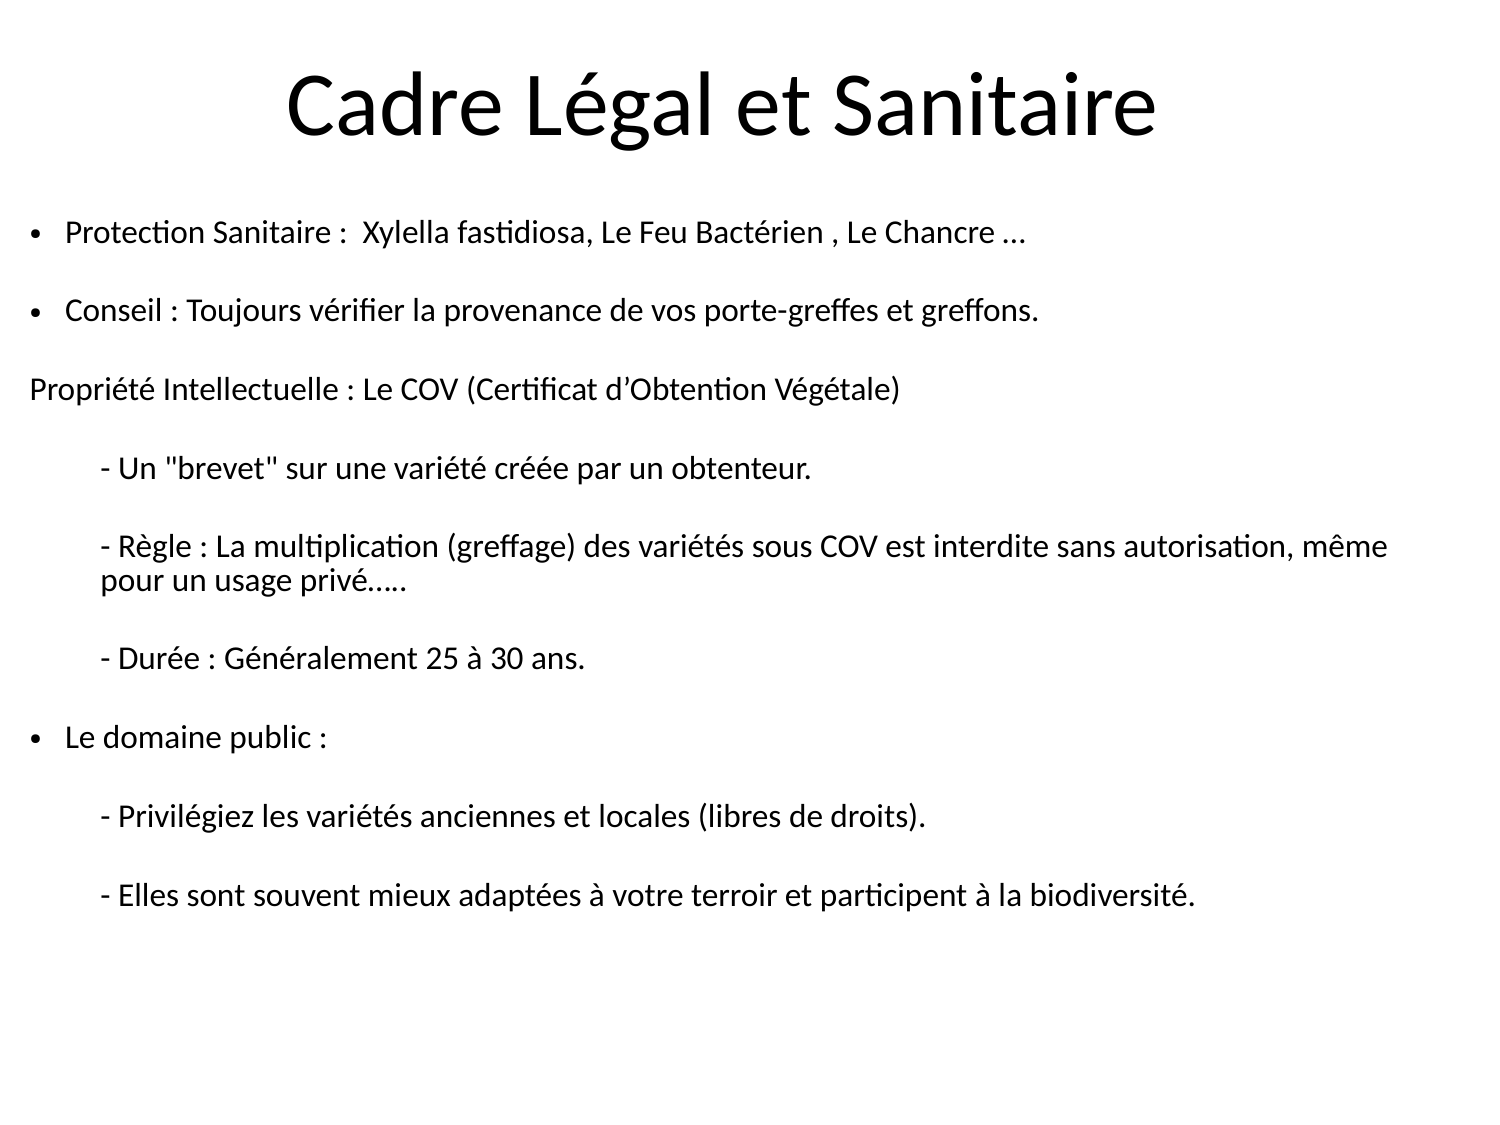

Cadre Légal et Sanitaire
Protection Sanitaire : Xylella fastidiosa, Le Feu Bactérien , Le Chancre …
Conseil : Toujours vérifier la provenance de vos porte-greffes et greffons.
Propriété Intellectuelle : Le COV (Certificat d’Obtention Végétale)
- Un "brevet" sur une variété créée par un obtenteur.
- Règle : La multiplication (greffage) des variétés sous COV est interdite sans autorisation, même pour un usage privé…..
- Durée : Généralement 25 à 30 ans.
Le domaine public :
- Privilégiez les variétés anciennes et locales (libres de droits).
- Elles sont souvent mieux adaptées à votre terroir et participent à la biodiversité.